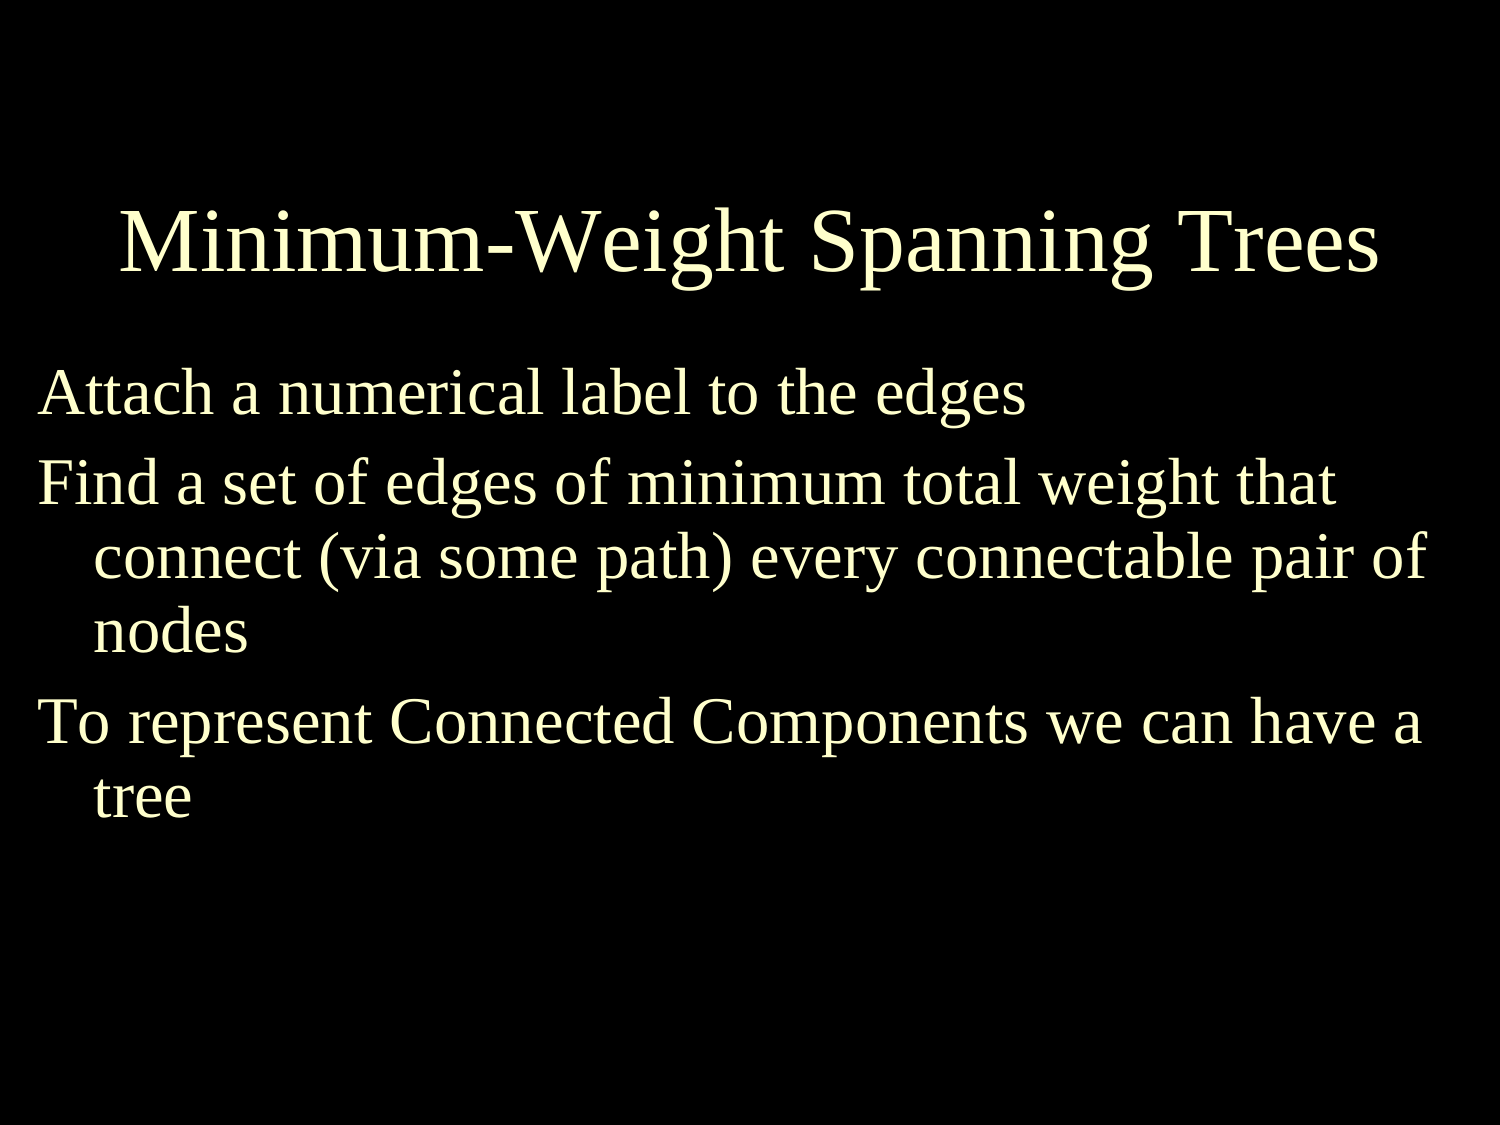

# Minimum-Weight Spanning Trees
Attach a numerical label to the edges
Find a set of edges of minimum total weight that connect (via some path) every connectable pair of nodes
To represent Connected Components we can have a tree